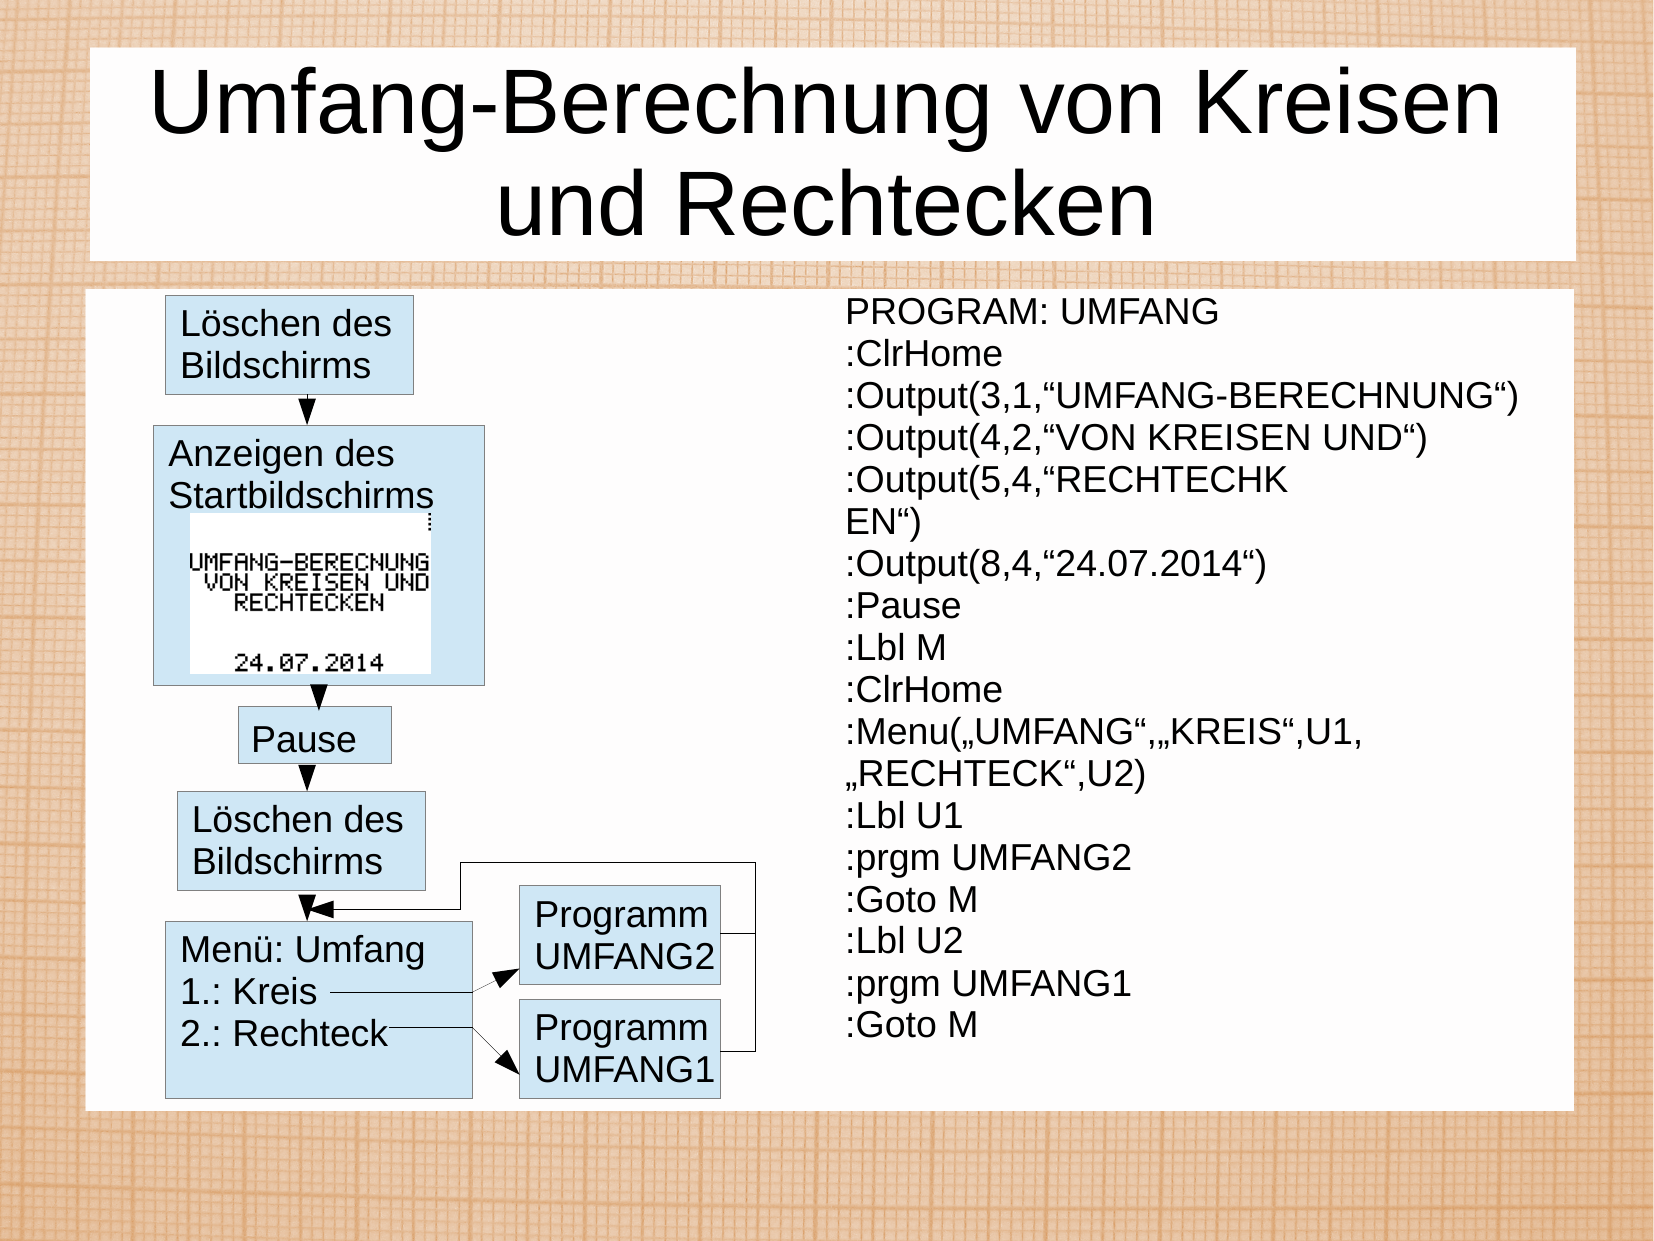

# Umfang-Berechnung von Kreisen und Rechtecken
PROGRAM: UMFANG
:ClrHome
:Output(3,1,“UMFANG-BERECHNUNG“)
:Output(4,2,“VON KREISEN UND“)
:Output(5,4,“RECHTECHK
EN“)
:Output(8,4,“24.07.2014“)
:Pause
:Lbl M
:ClrHome
:Menu(„UMFANG“,„KREIS“,U1,„RECHTECK“,U2)
:Lbl U1
:prgm UMFANG2
:Goto M
:Lbl U2
:prgm UMFANG1
:Goto M
Löschen des Bildschirms
Anzeigen des Startbildschirms
Pause
Löschen des Bildschirms
Programm UMFANG2
Menü: Umfang
1.: Kreis
2.: Rechteck
ProgrammUMFANG1